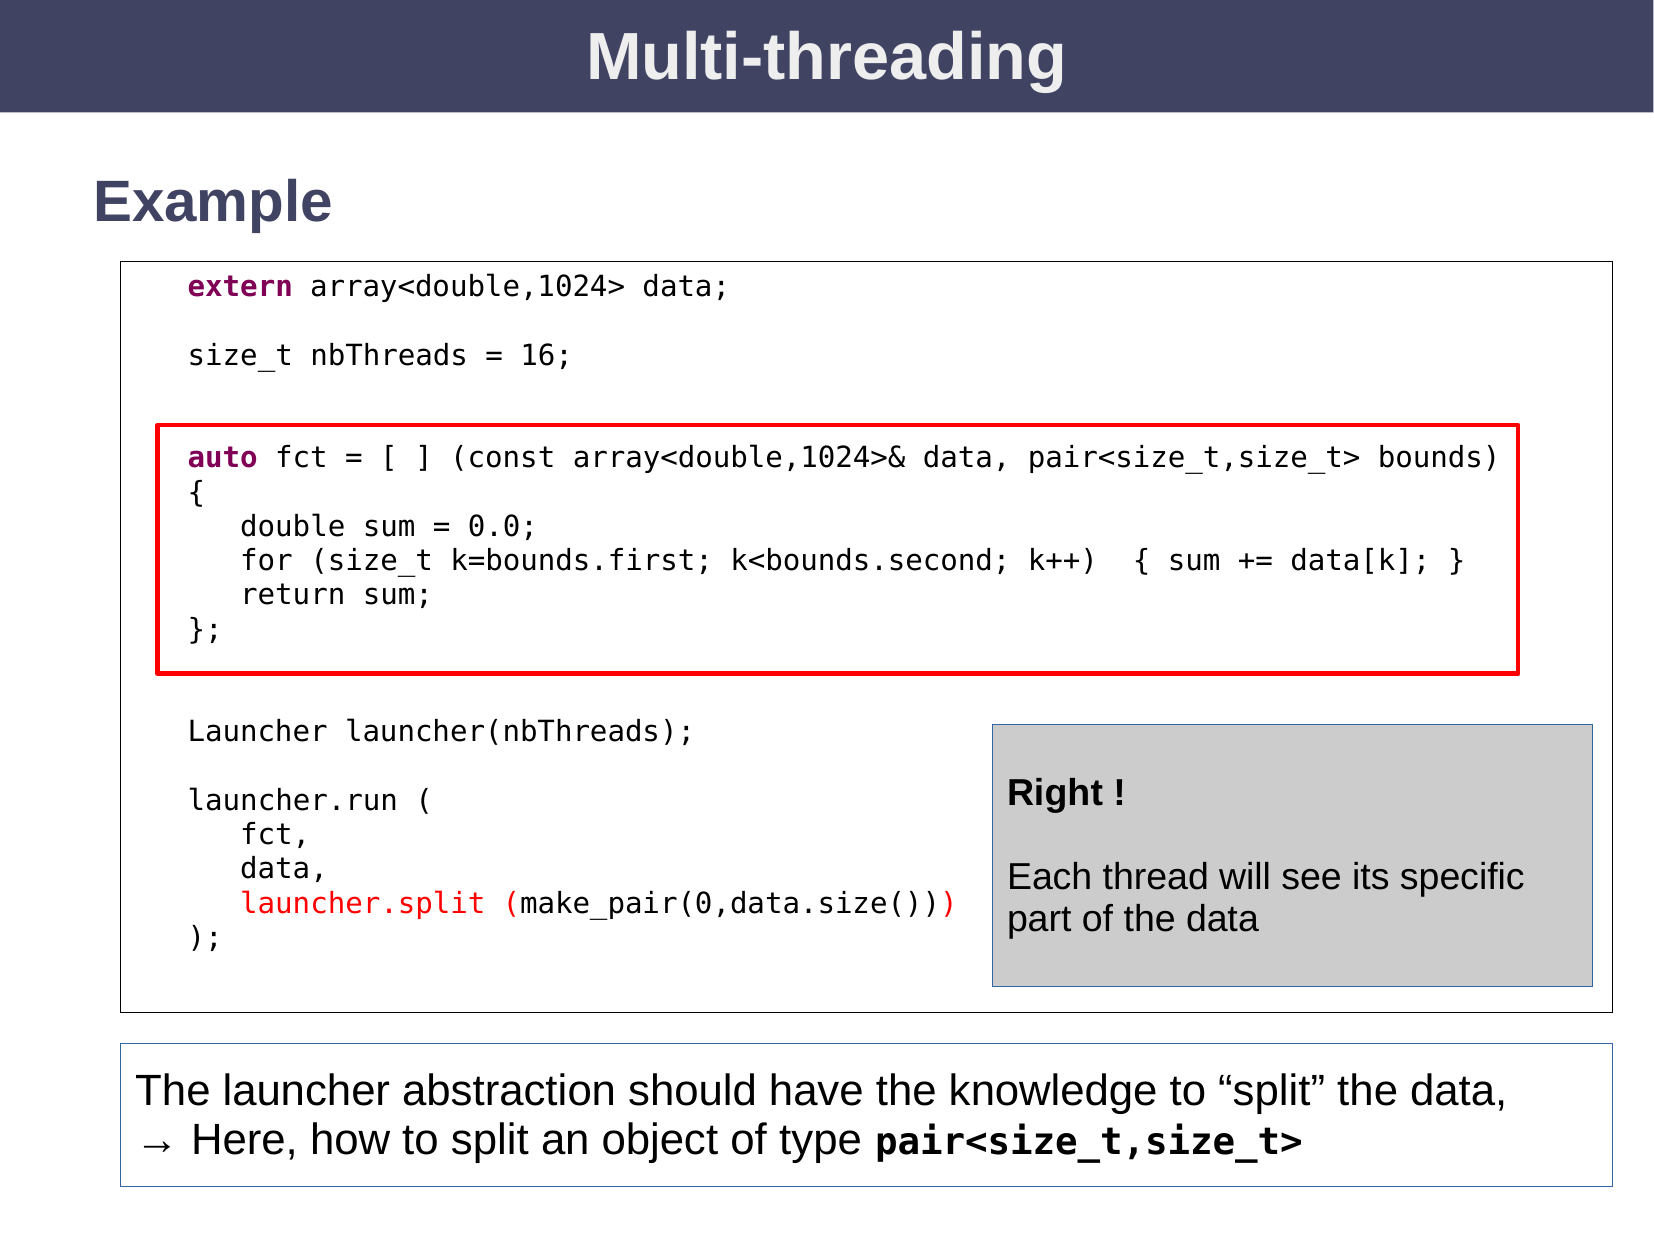

Multi-threading
Example
 extern array<double,1024> data;
 size_t nbThreads = 16;
 auto fct = [ ] (const array<double,1024>& data, pair<size_t,size_t> bounds)
 {
 double sum = 0.0;
 for (size_t k=bounds.first; k<bounds.second; k++) { sum += data[k]; }
 return sum;
 };
 Launcher launcher(nbThreads);
 launcher.run (
 fct,
 data,
 launcher.split (make_pair(0,data.size()))
 );
Right !
Each thread will see its specific part of the data
The launcher abstraction should have the knowledge to “split” the data,
→ Here, how to split an object of type pair<size_t,size_t>